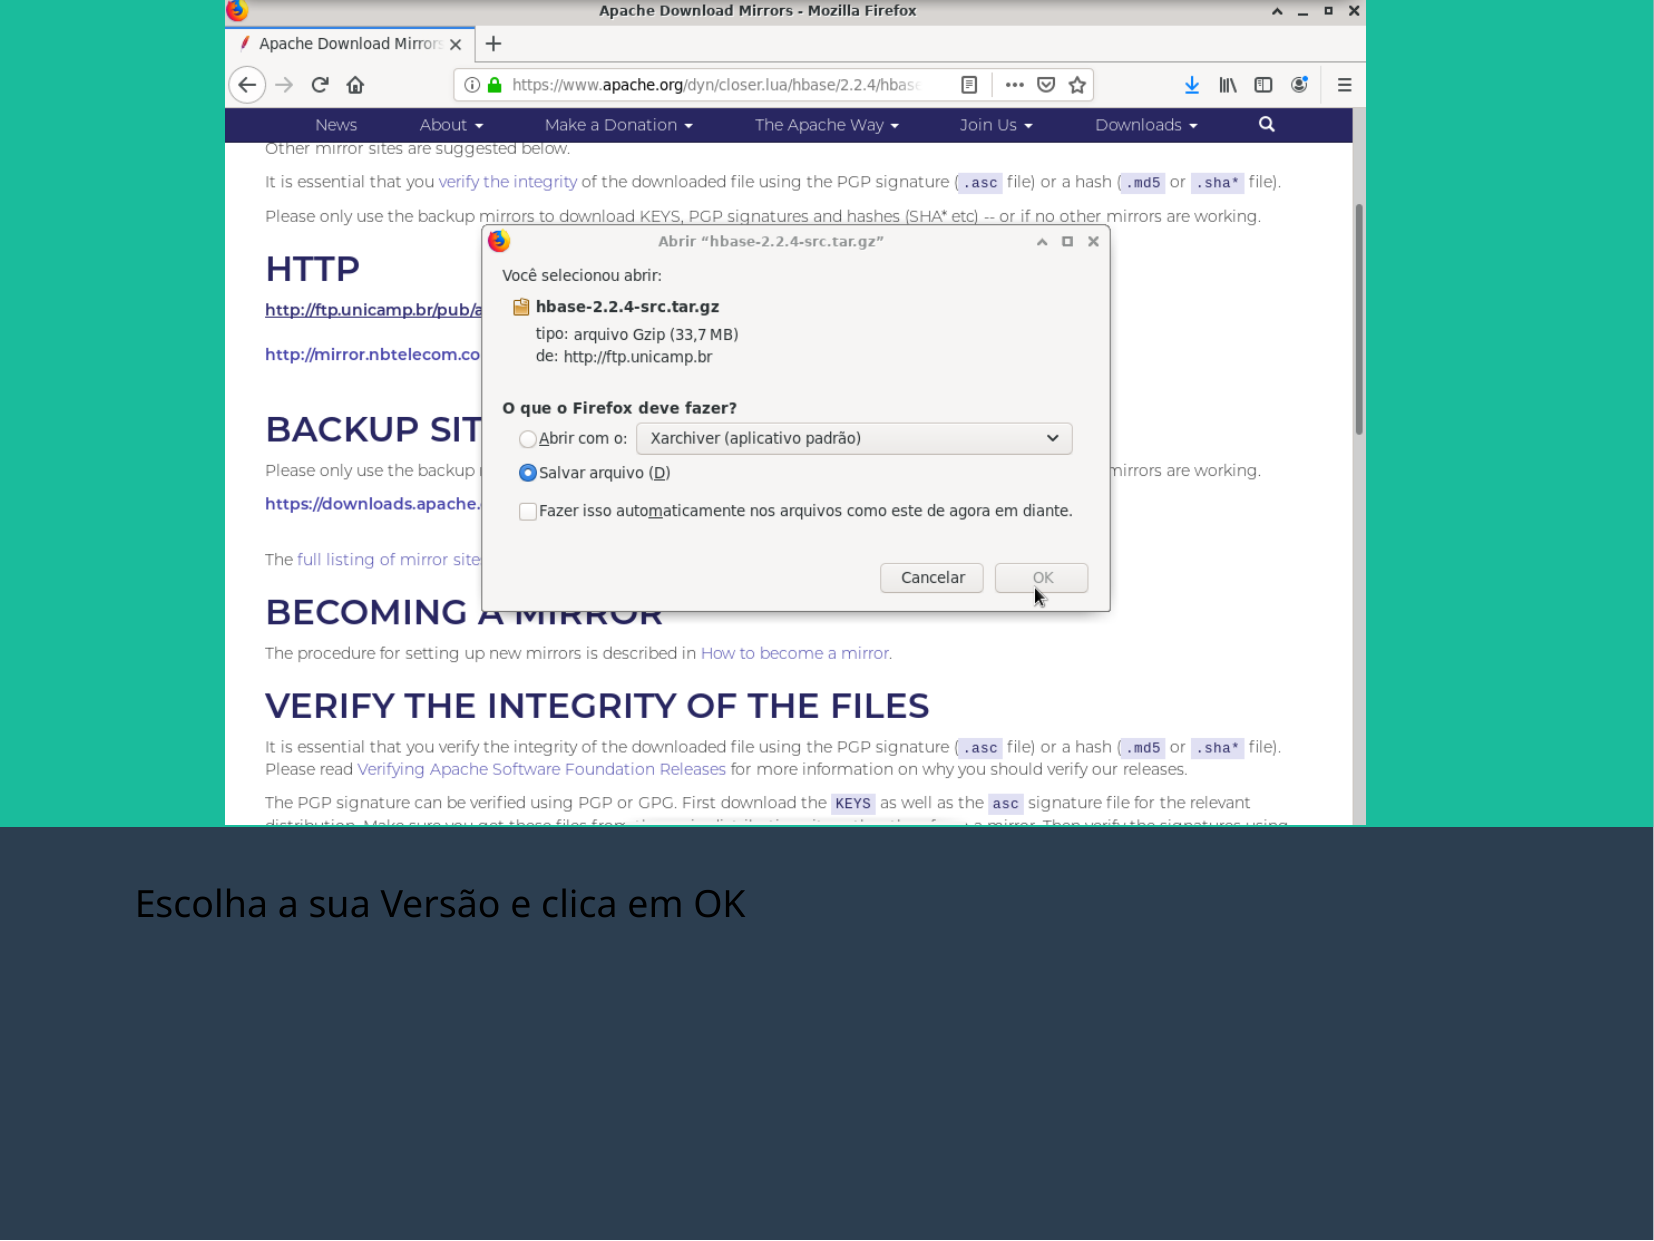

Escolha a sua Versão e clica em OK